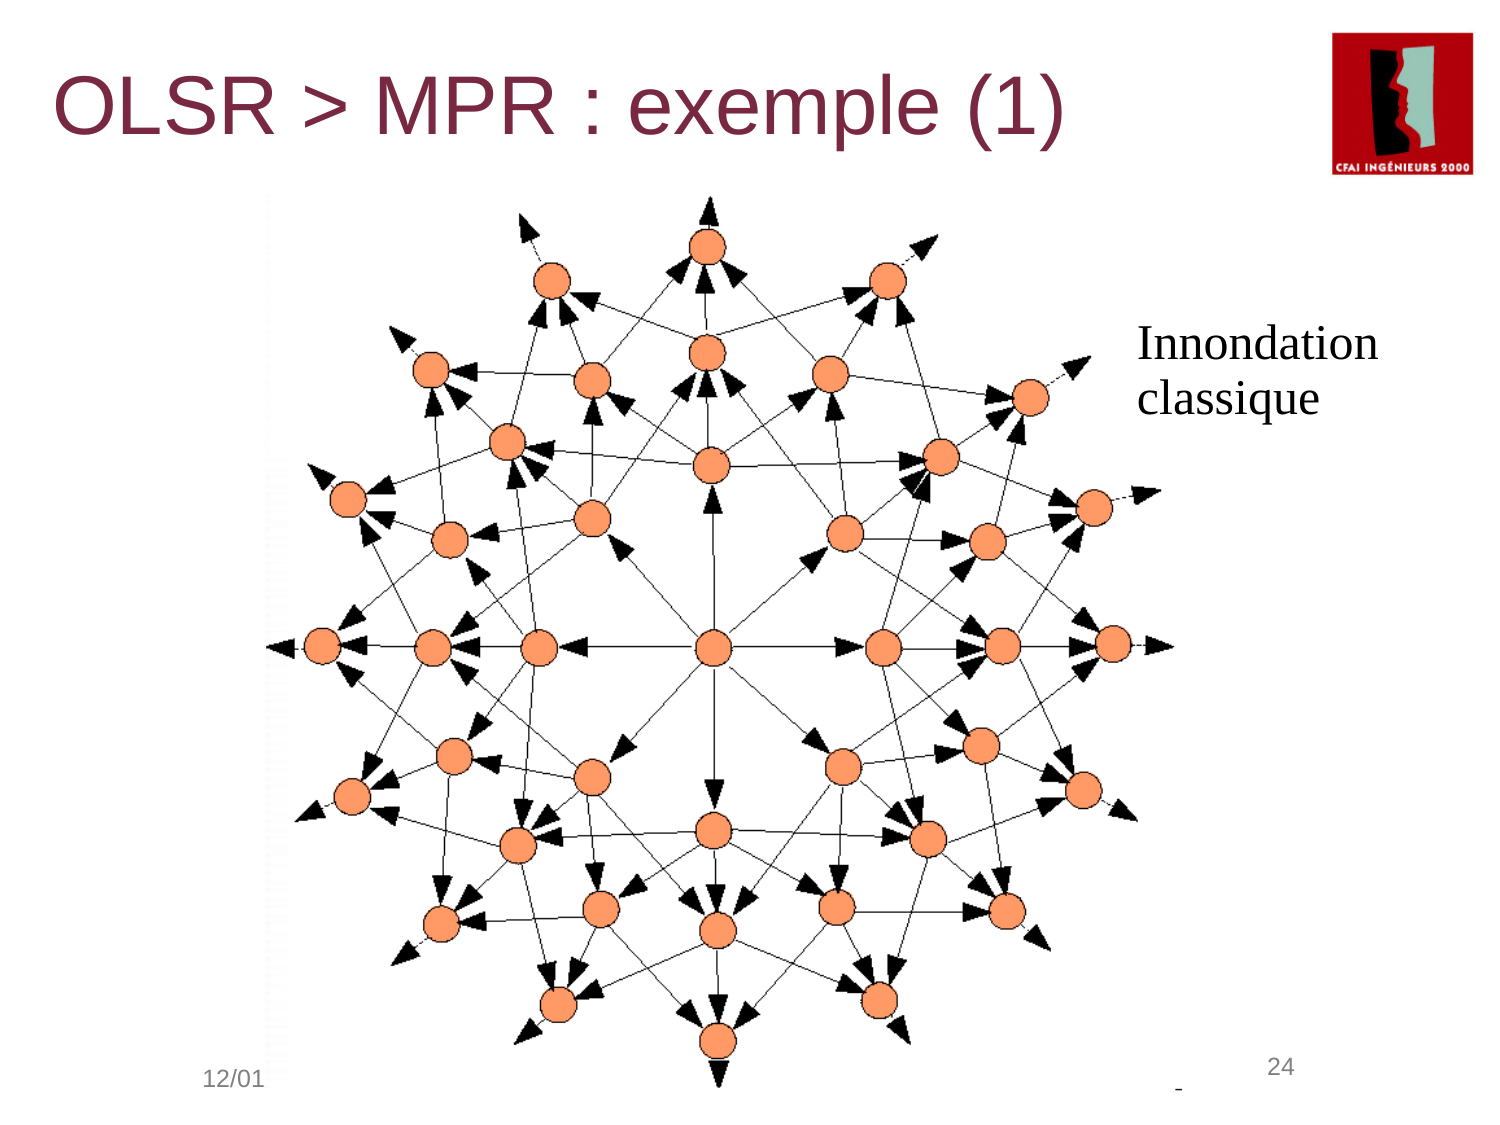

# OLSR > MPR : exemple (1)
Innondation classique
24